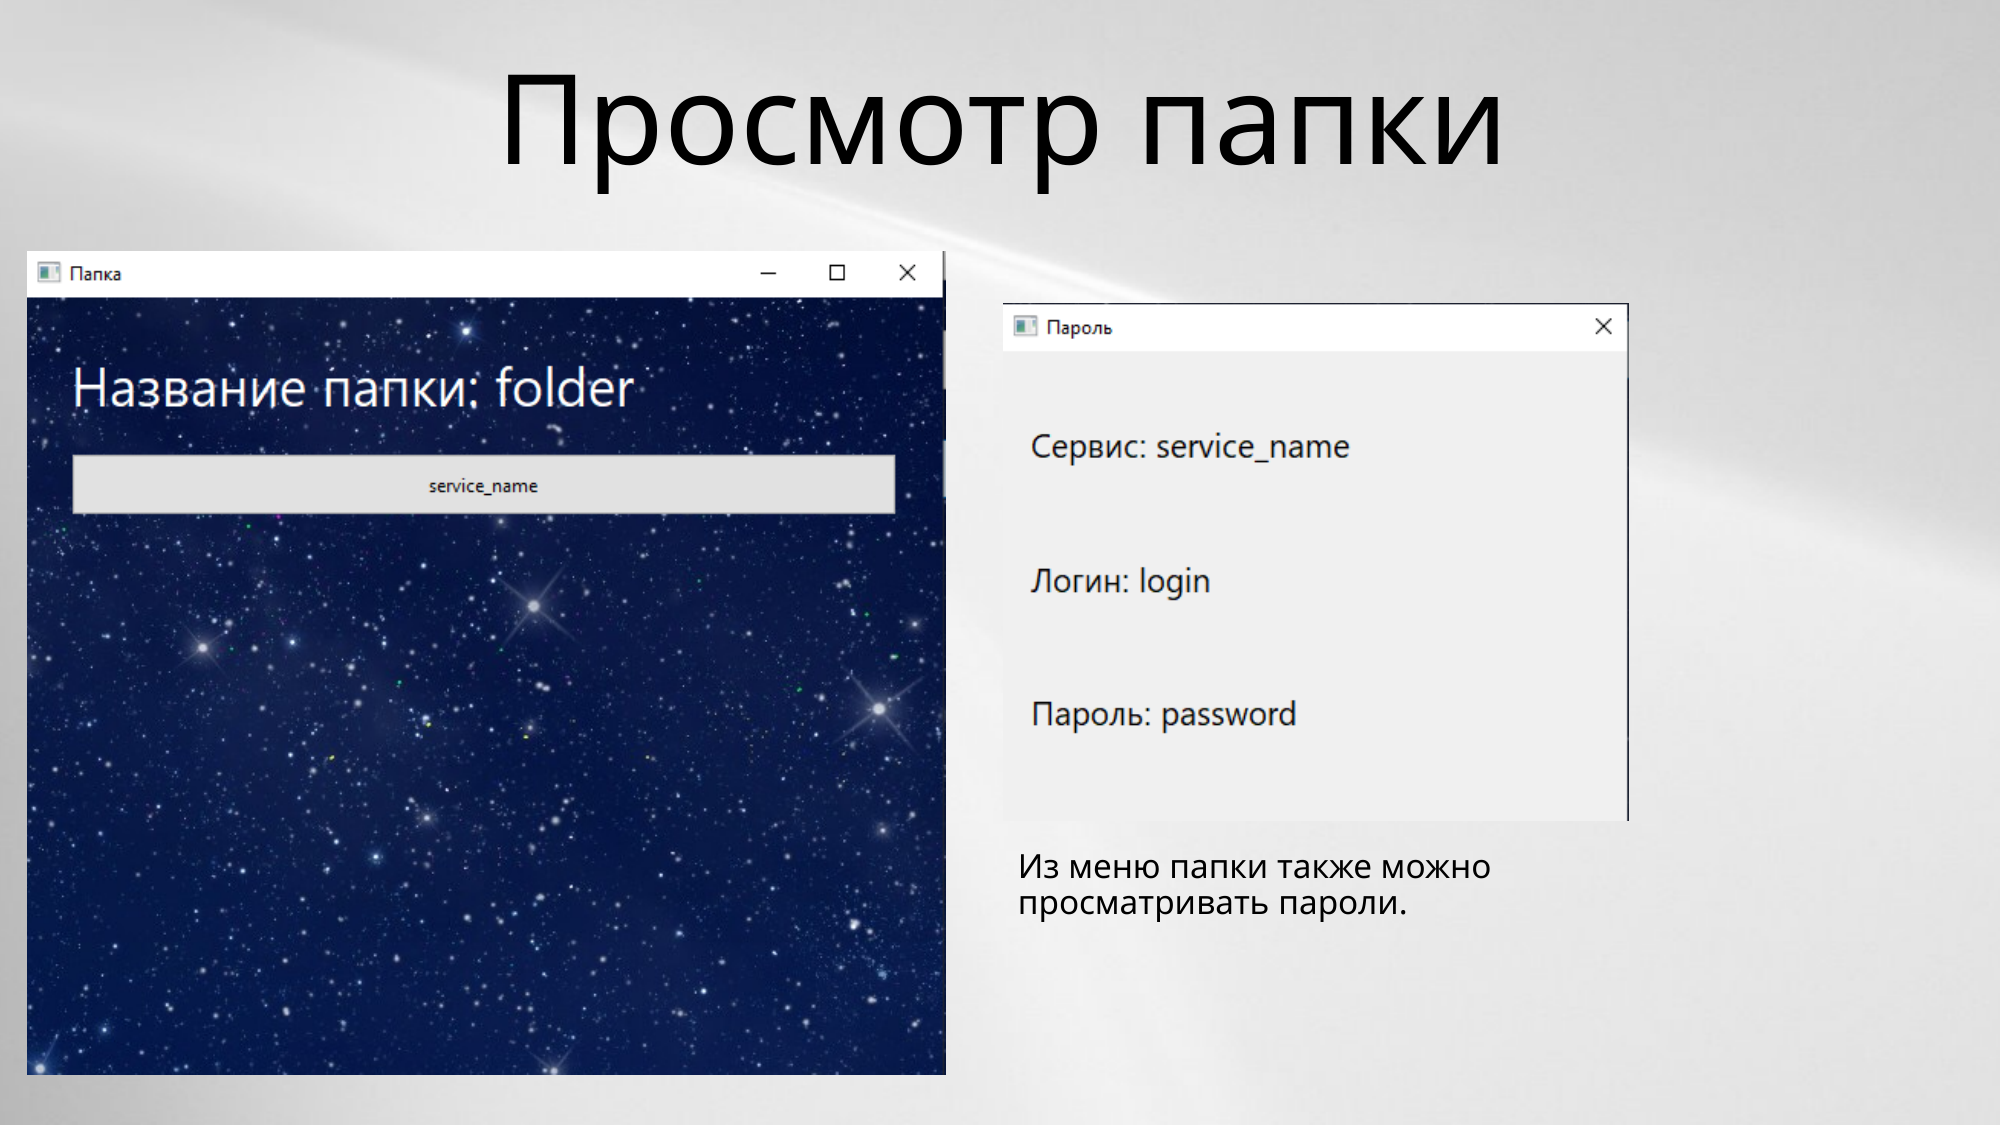

# Просмотр папки
Из меню папки также можно просматривать пароли.